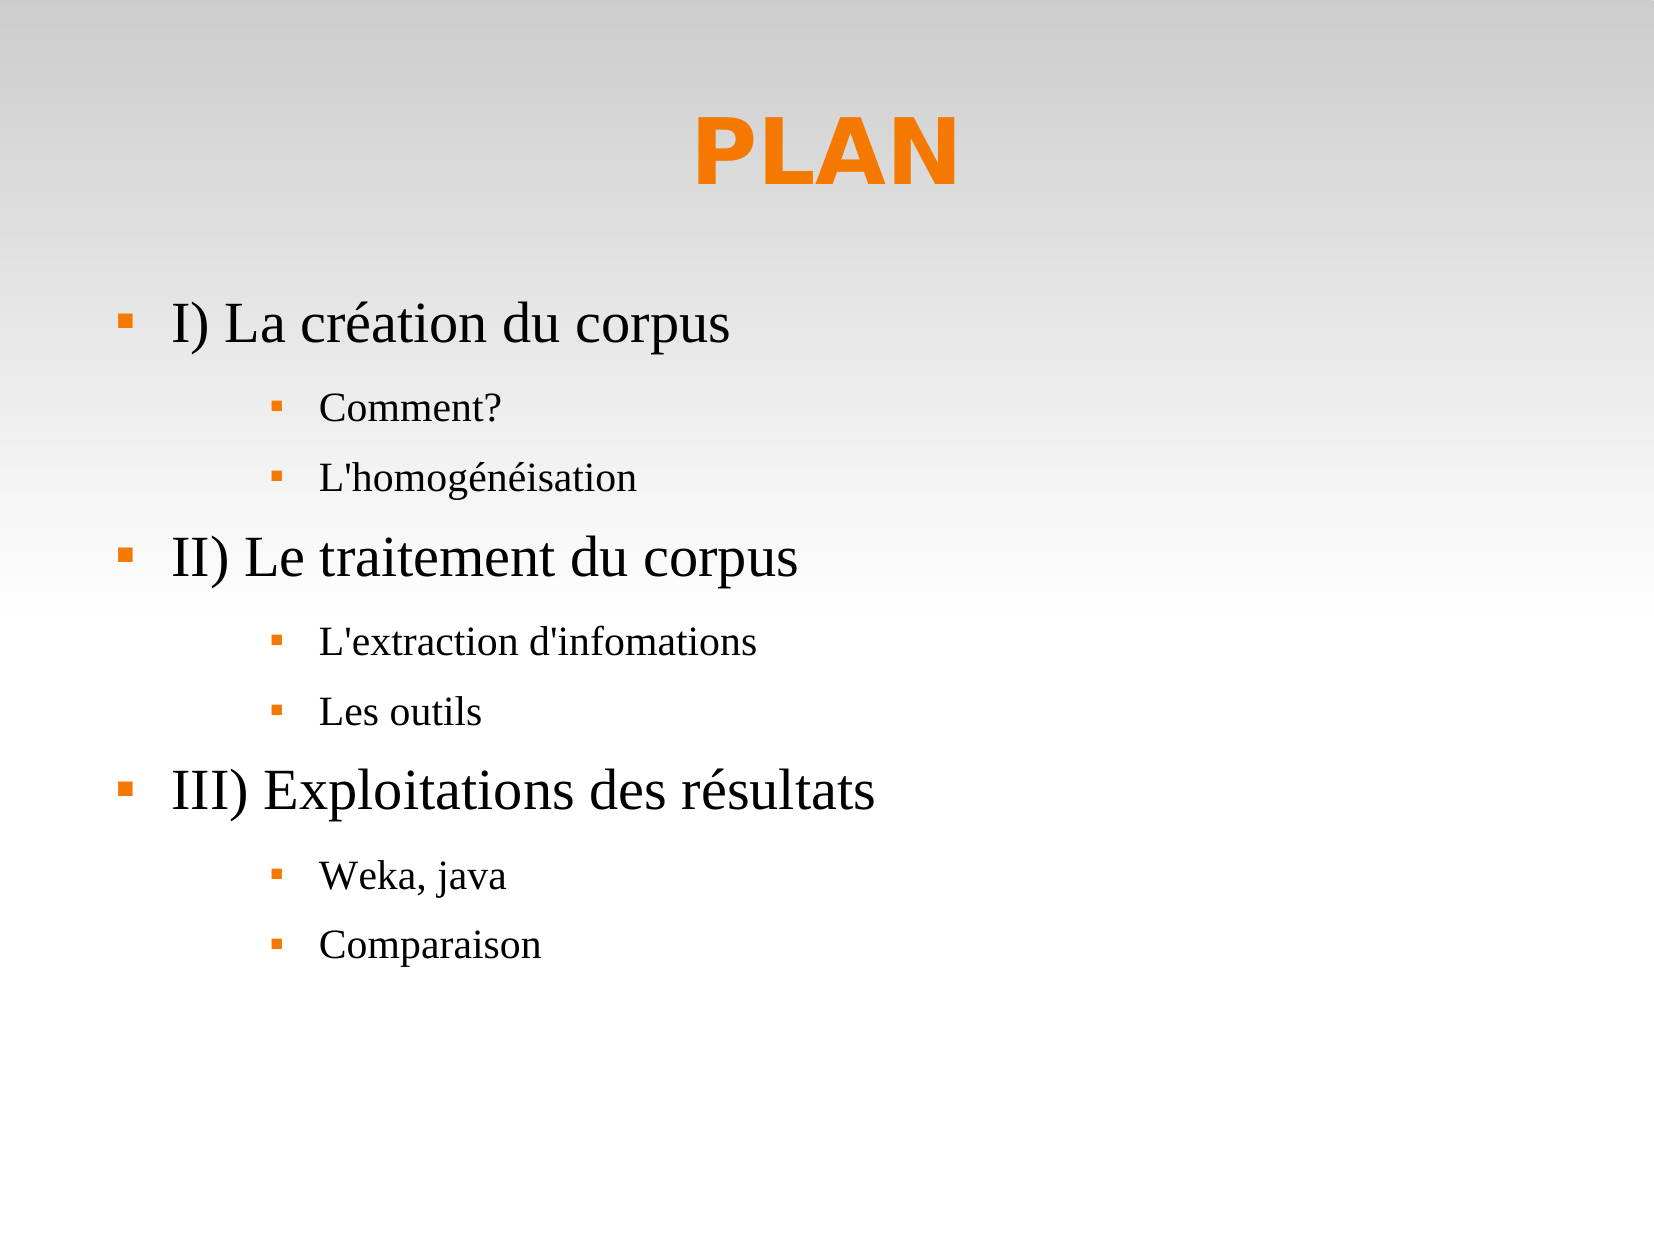

# PLAN
I) La création du corpus
Comment?
L'homogénéisation
II) Le traitement du corpus
L'extraction d'infomations
Les outils
III) Exploitations des résultats
Weka, java
Comparaison